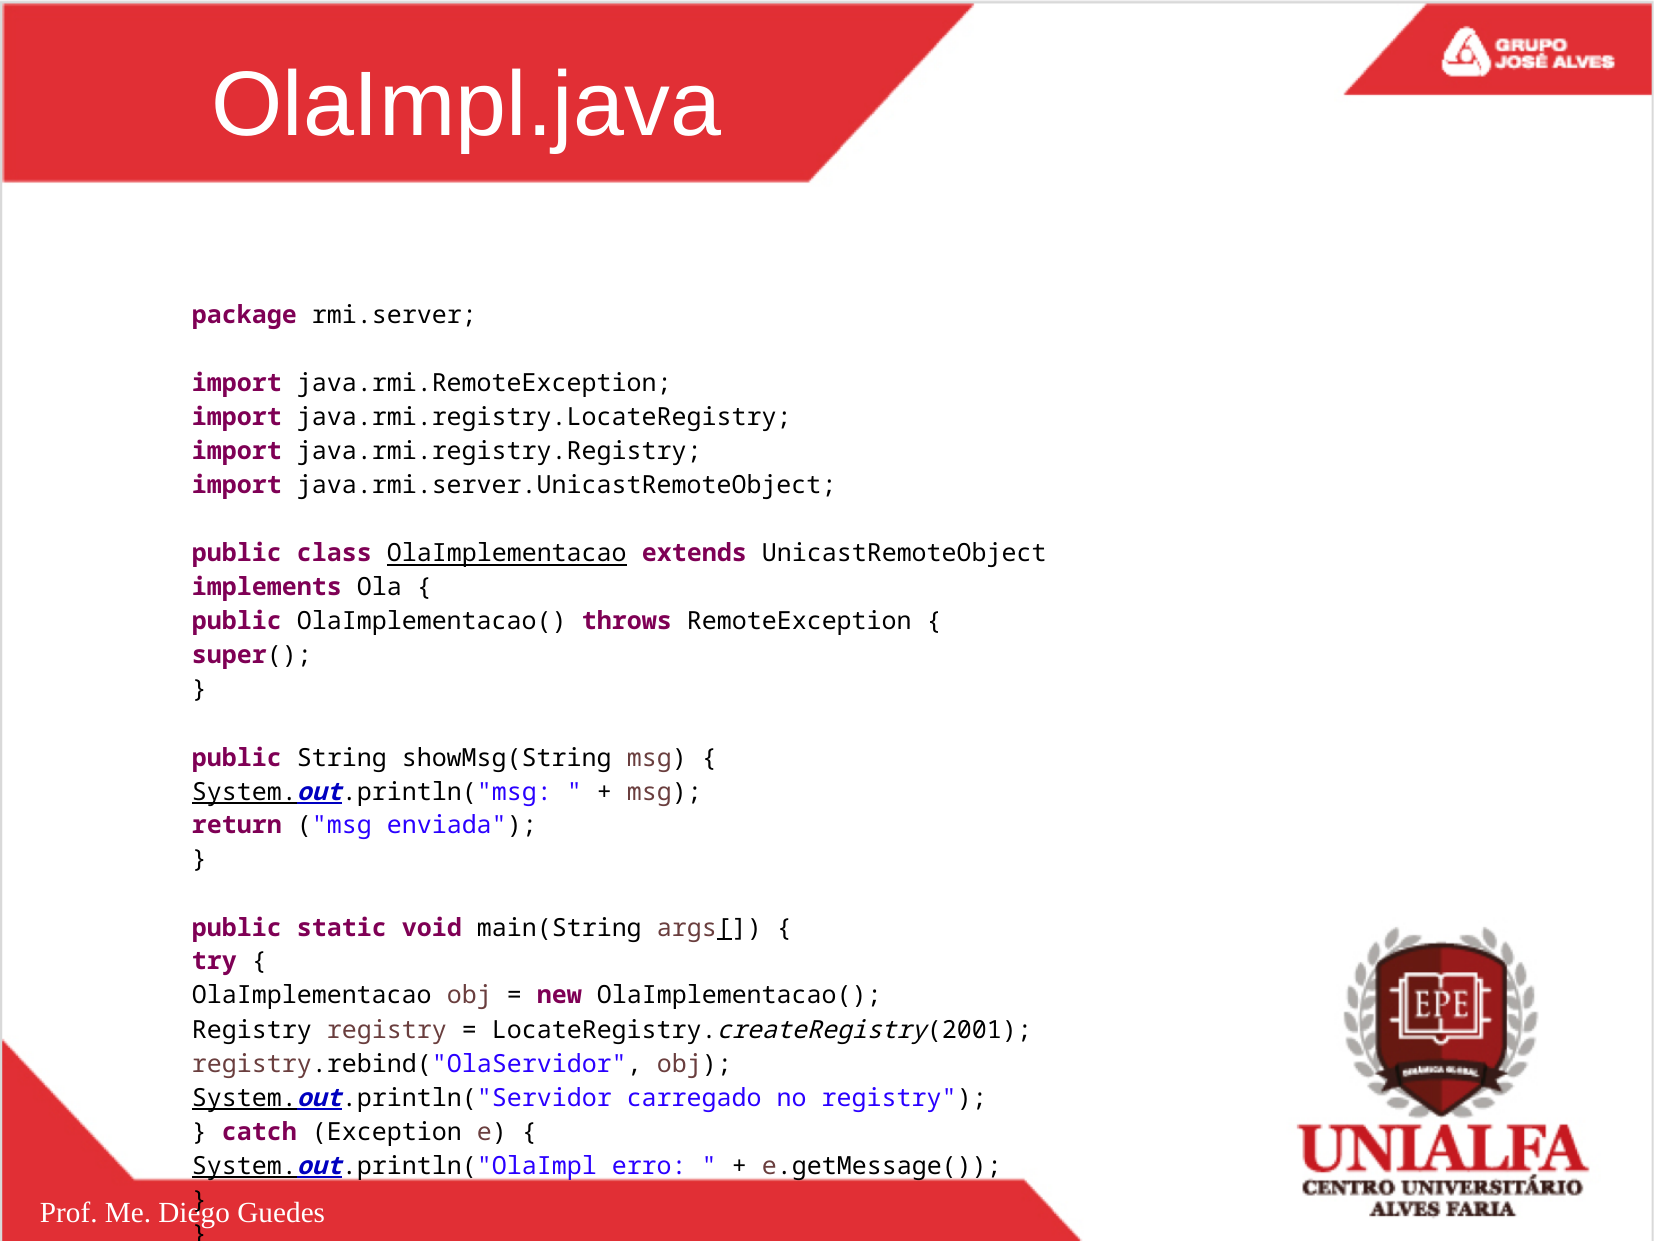

# OlaImpl.java
package rmi.server;
import java.rmi.RemoteException;
import java.rmi.registry.LocateRegistry;
import java.rmi.registry.Registry;
import java.rmi.server.UnicastRemoteObject;
public class OlaImplementacao extends UnicastRemoteObject implements Ola {
public OlaImplementacao() throws RemoteException {
super();
}
public String showMsg(String msg) {
System.out.println("msg: " + msg);
return ("msg enviada");
}
public static void main(String args[]) {
try {
OlaImplementacao obj = new OlaImplementacao();
Registry registry = LocateRegistry.createRegistry(2001);
registry.rebind("OlaServidor", obj);
System.out.println("Servidor carregado no registry");
} catch (Exception e) {
System.out.println("OlaImpl erro: " + e.getMessage());
}
}
}